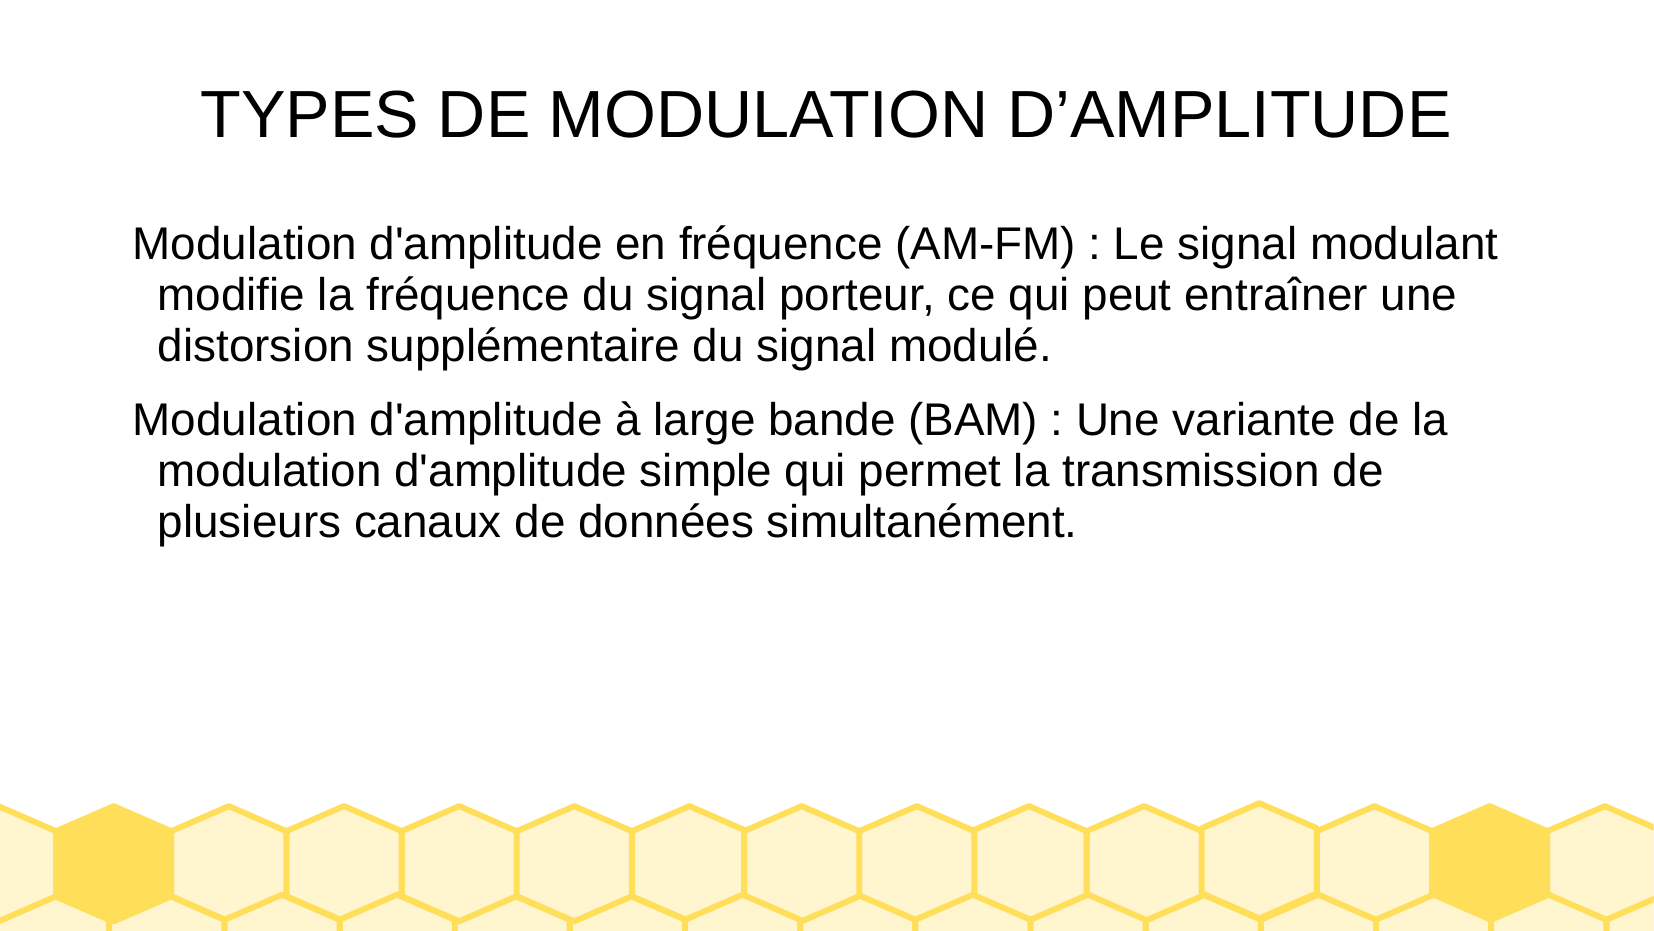

# TYPES DE MODULATION D’AMPLITUDE
 Modulation d'amplitude en fréquence (AM-FM) : Le signal modulant modifie la fréquence du signal porteur, ce qui peut entraîner une distorsion supplémentaire du signal modulé.
 Modulation d'amplitude à large bande (BAM) : Une variante de la modulation d'amplitude simple qui permet la transmission de plusieurs canaux de données simultanément.